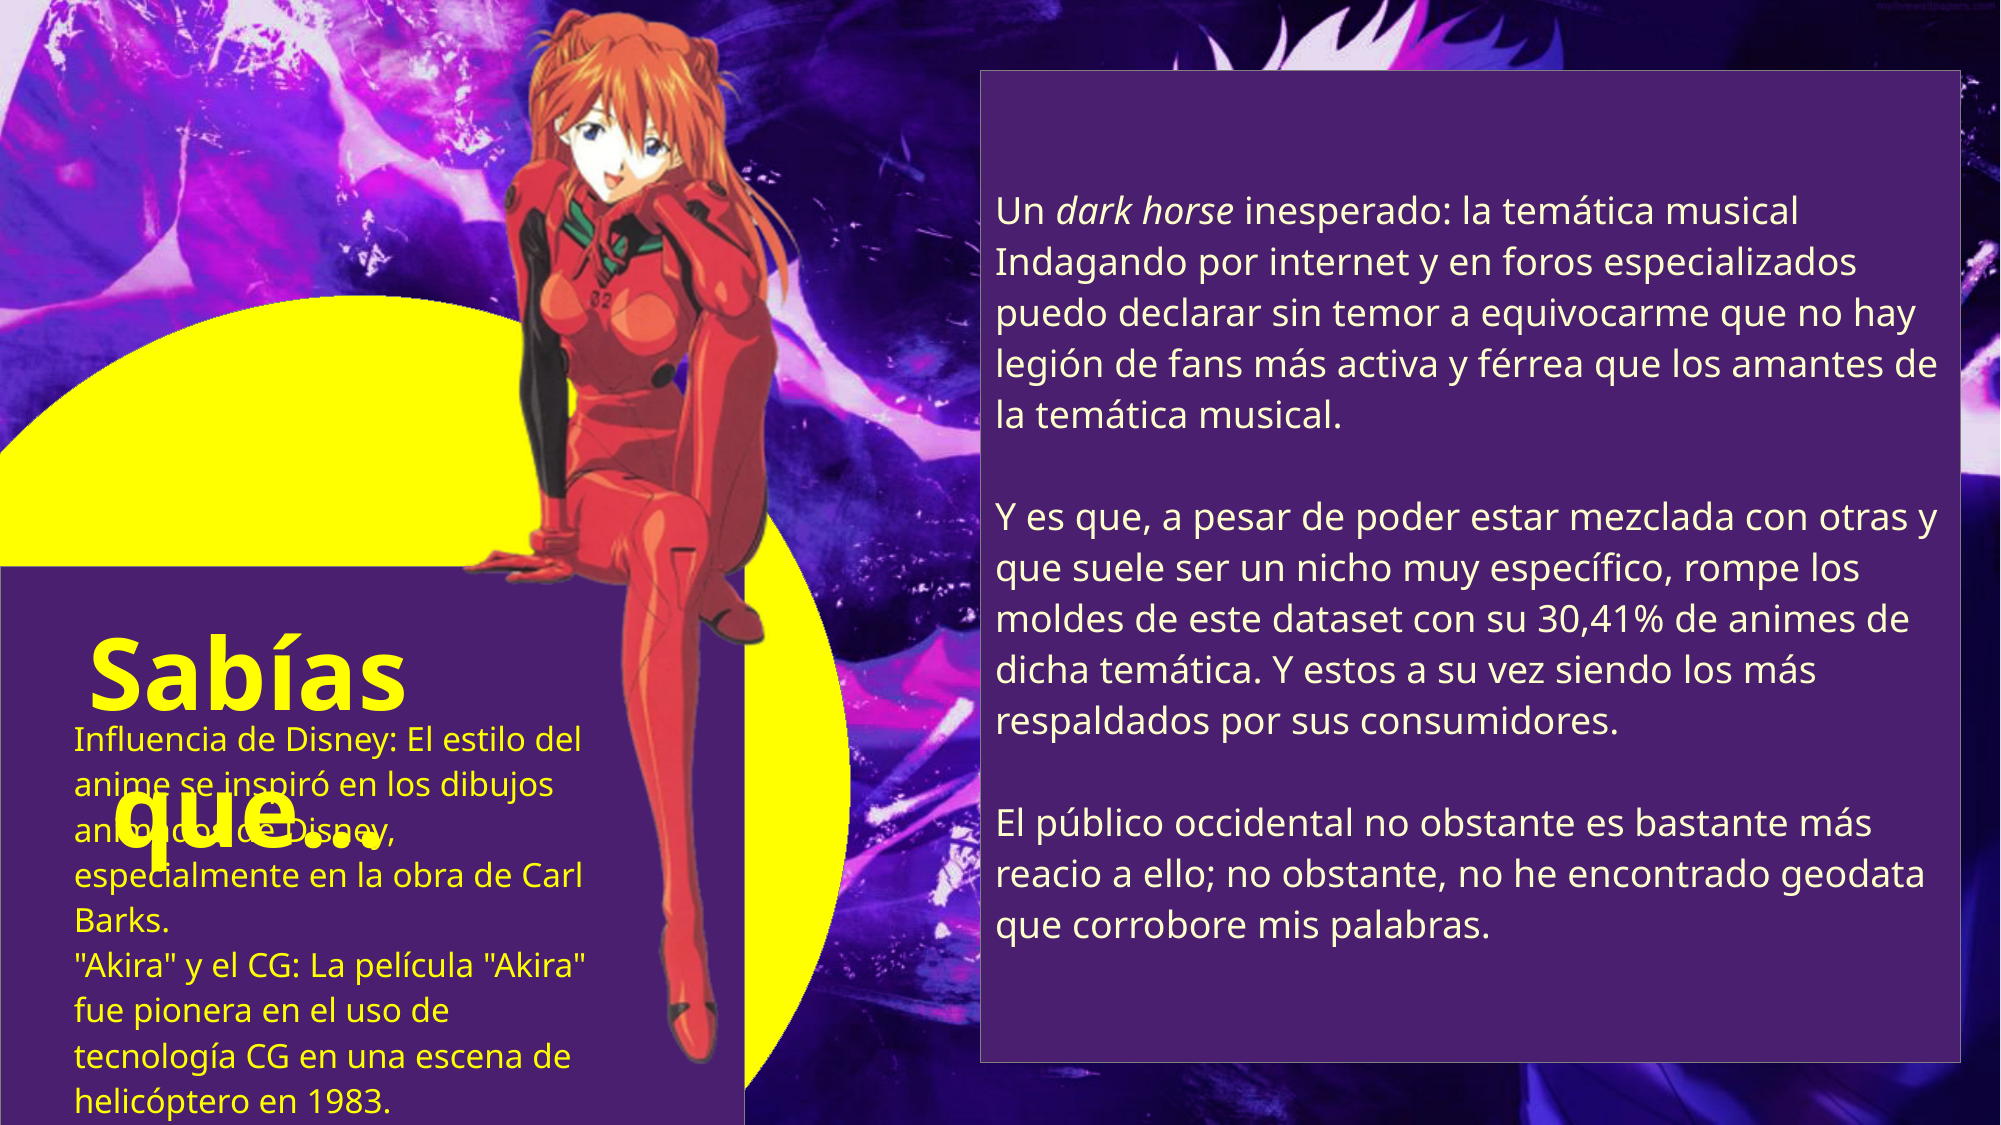

Un dark horse inesperado: la temática musical
Indagando por internet y en foros especializados puedo declarar sin temor a equivocarme que no hay legión de fans más activa y férrea que los amantes de la temática musical.
Y es que, a pesar de poder estar mezclada con otras y que suele ser un nicho muy específico, rompe los moldes de este dataset con su 30,41% de animes de dicha temática. Y estos a su vez siendo los más respaldados por sus consumidores.
El público occidental no obstante es bastante más reacio a ello; no obstante, no he encontrado geodata que corrobore mis palabras.
Sabías que...
Influencia de Disney: El estilo del anime se inspiró en los dibujos animados de Disney, especialmente en la obra de Carl Barks.
"Akira" y el CG: La película "Akira" fue pionera en el uso de tecnología CG en una escena de helicóptero en 1983.